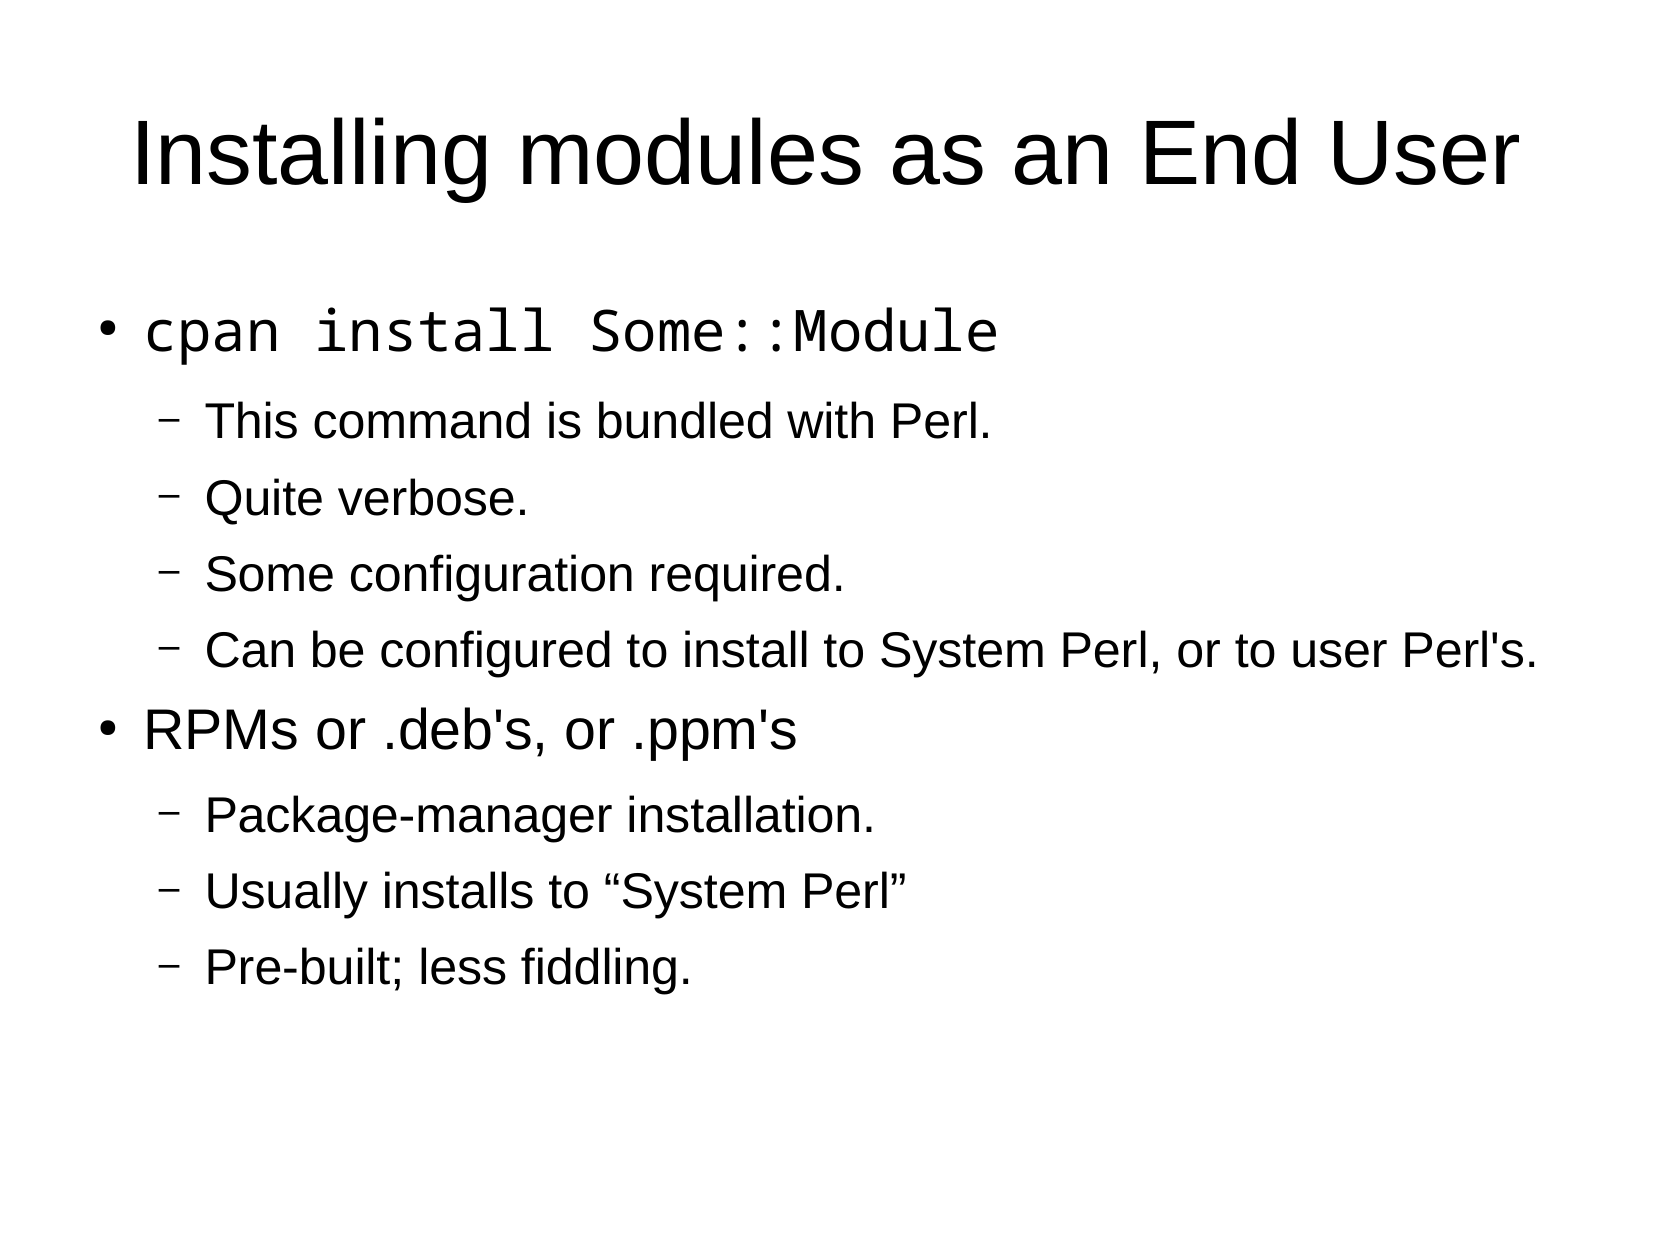

# Installing modules as an End User
cpan install Some::Module
This command is bundled with Perl.
Quite verbose.
Some configuration required.
Can be configured to install to System Perl, or to user Perl's.
RPMs or .deb's, or .ppm's
Package-manager installation.
Usually installs to “System Perl”
Pre-built; less fiddling.